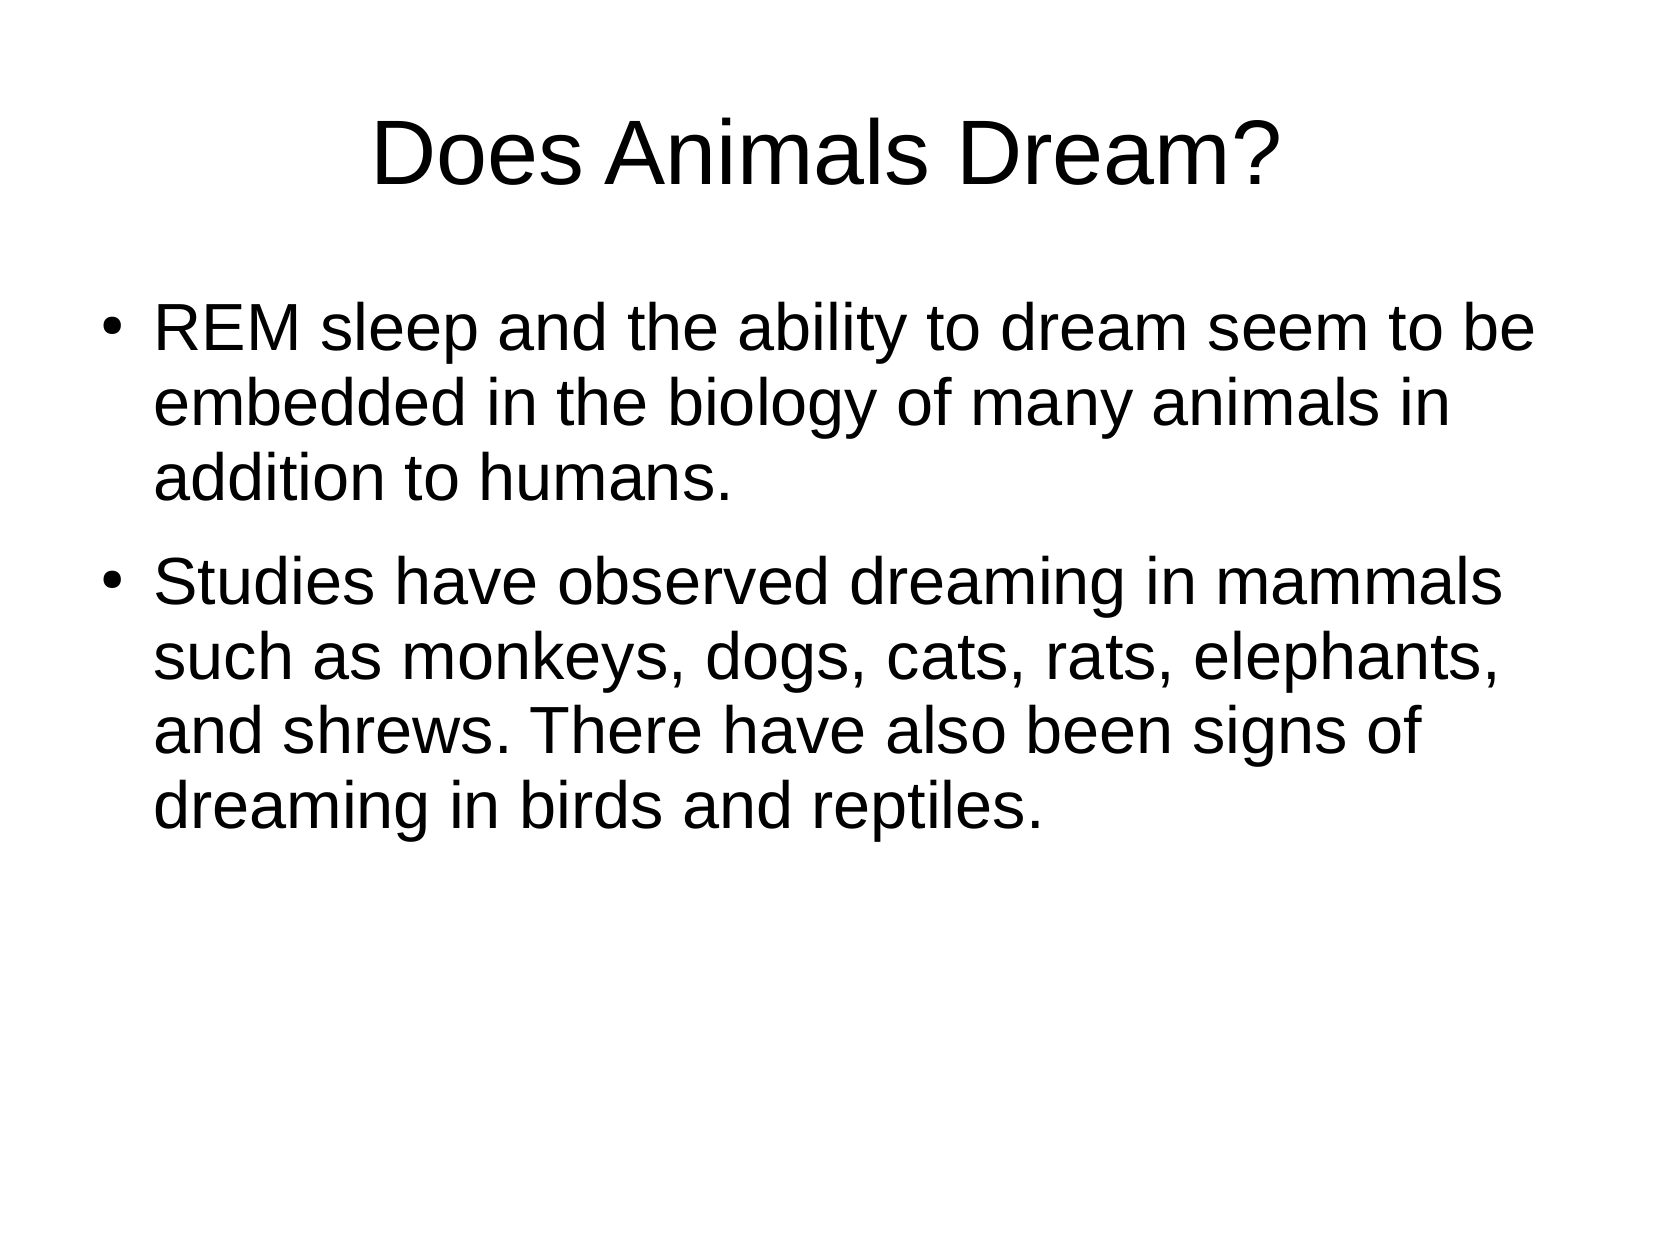

# Does Animals Dream?
REM sleep and the ability to dream seem to be embedded in the biology of many animals in addition to humans.
Studies have observed dreaming in mammals such as monkeys, dogs, cats, rats, elephants, and shrews. There have also been signs of dreaming in birds and reptiles.